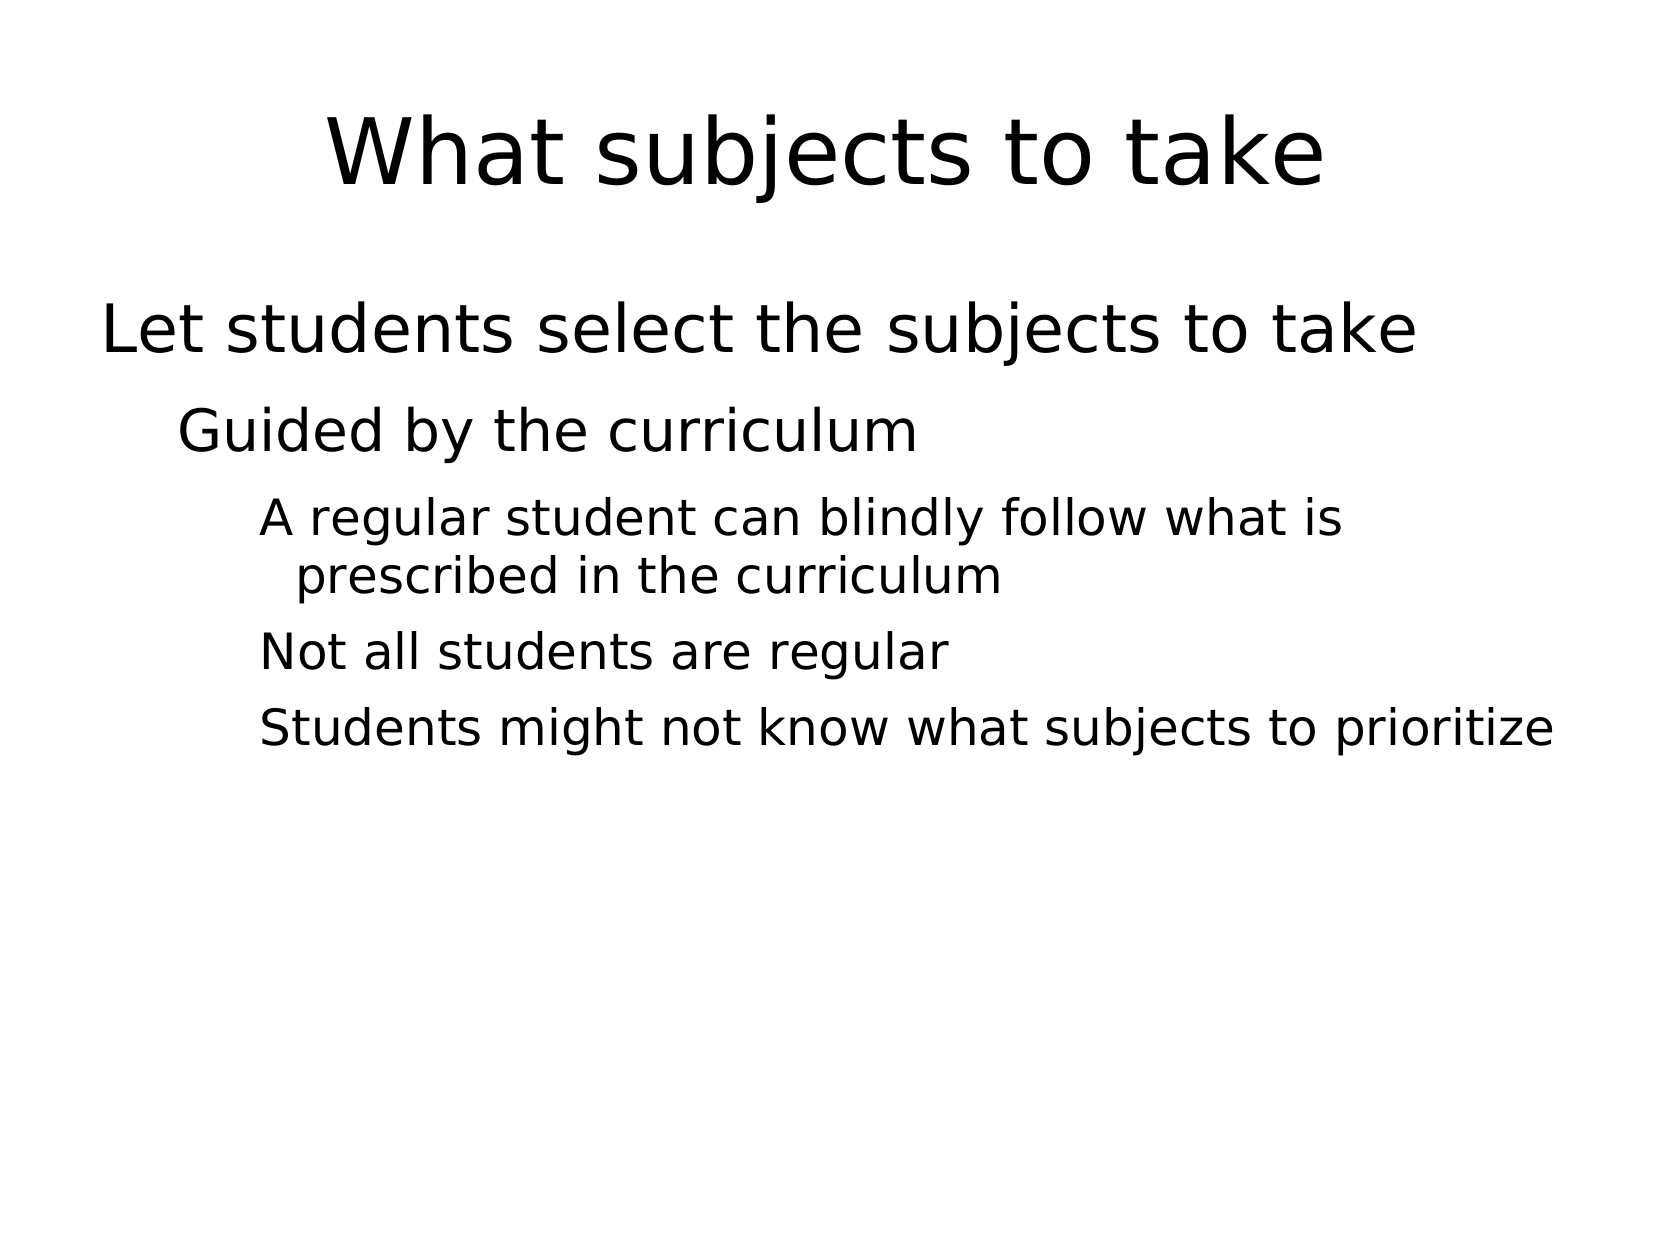

# What subjects to take
Let students select the subjects to take
Guided by the curriculum
A regular student can blindly follow what is prescribed in the curriculum
Not all students are regular
Students might not know what subjects to prioritize